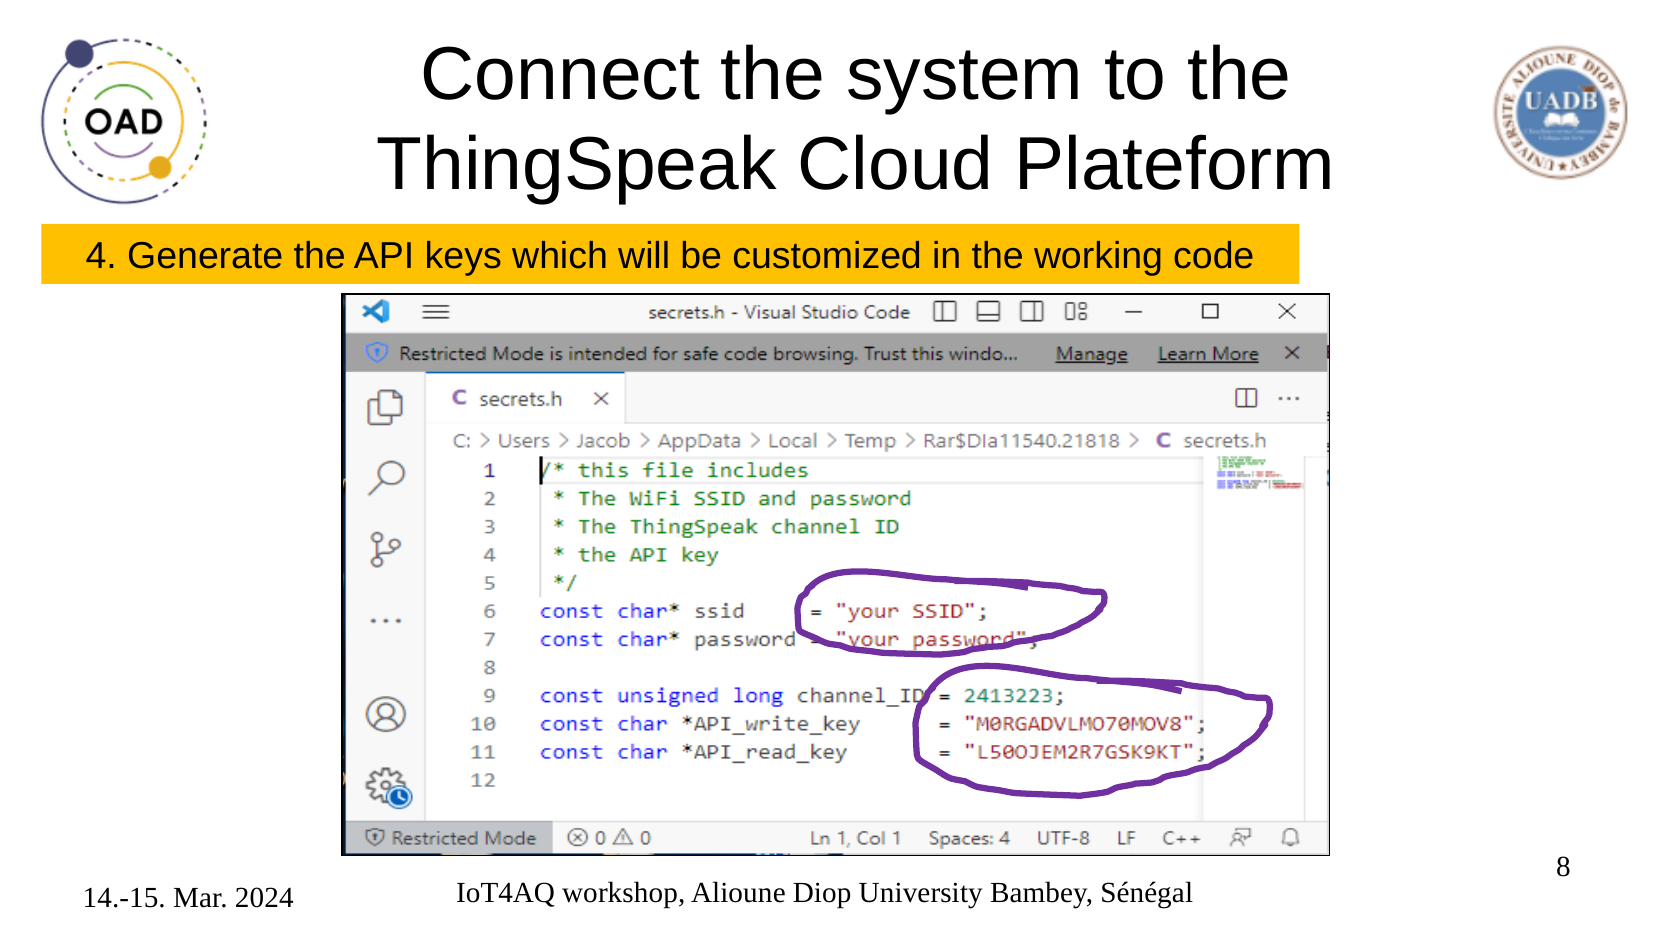

# Connect the system to the ThingSpeak Cloud Plateform
4. Generate the API keys which will be customized in the working code
IoT4AQ workshop, Alioune Diop University Bambey, Sénégal
14.-15. Mar. 2024